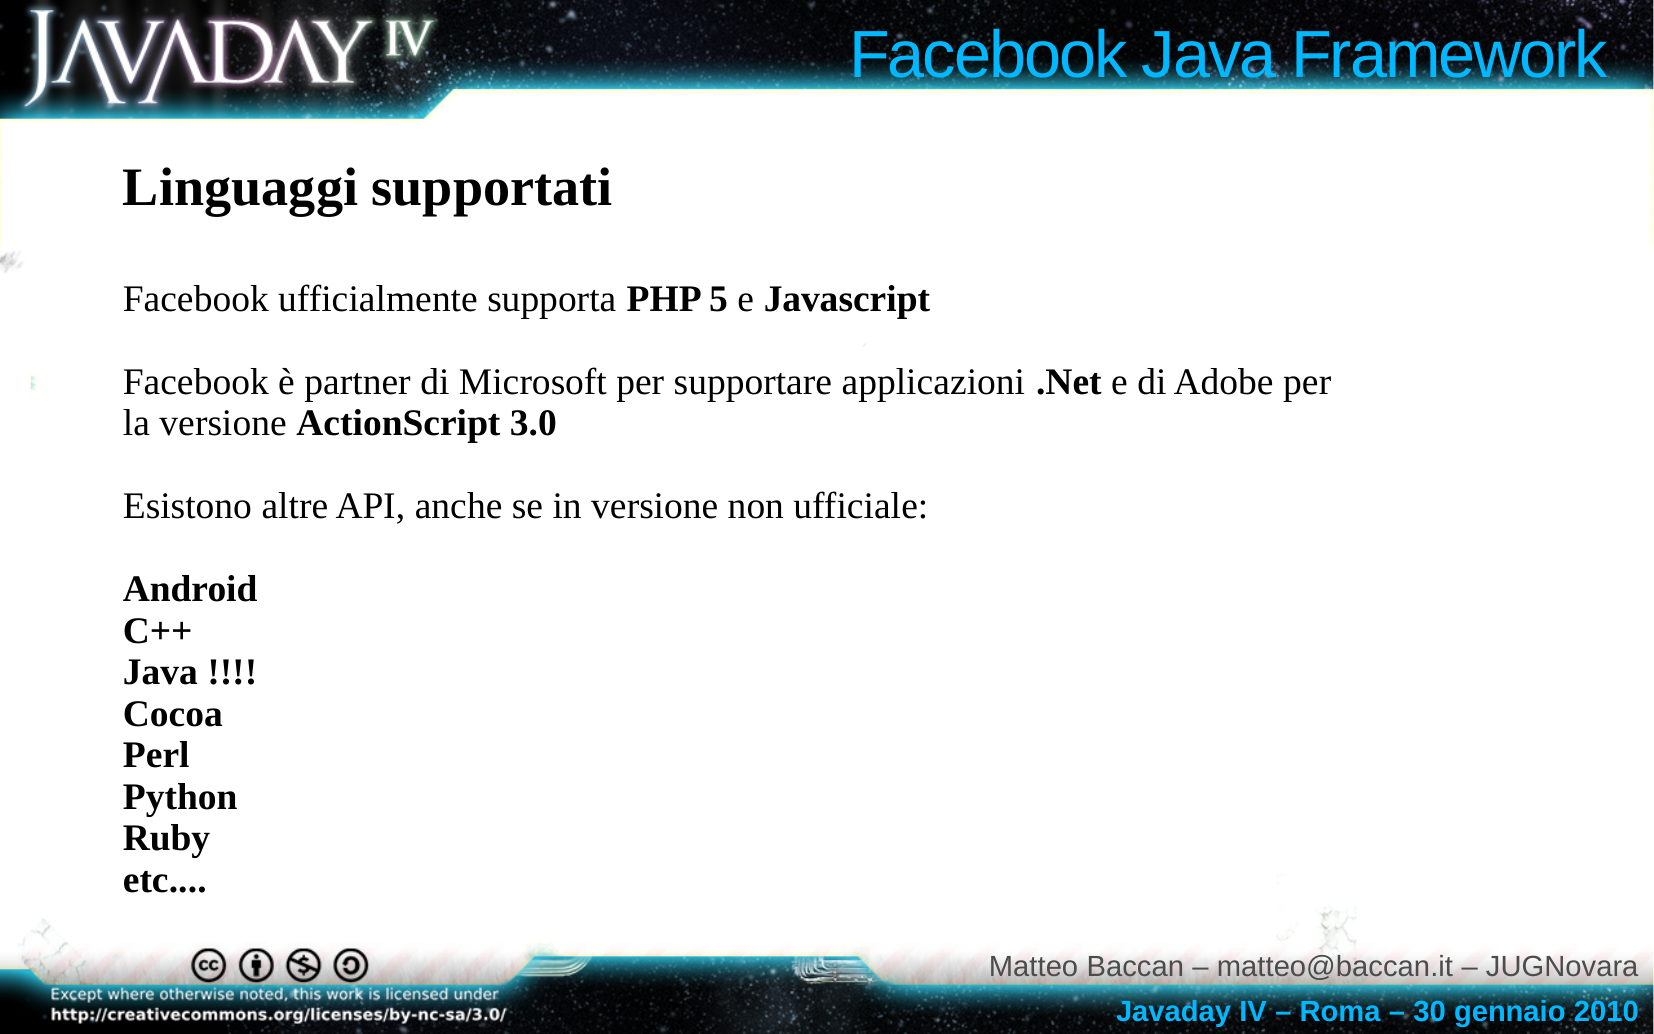

# Facebook Java Framework
Linguaggi supportati
Facebook ufficialmente supporta PHP 5 e Javascript
Facebook è partner di Microsoft per supportare applicazioni .Net e di Adobe per la versione ActionScript 3.0
Esistono altre API, anche se in versione non ufficiale:
Android
C++
Java !!!!
Cocoa
Perl
Python
Ruby
etc....